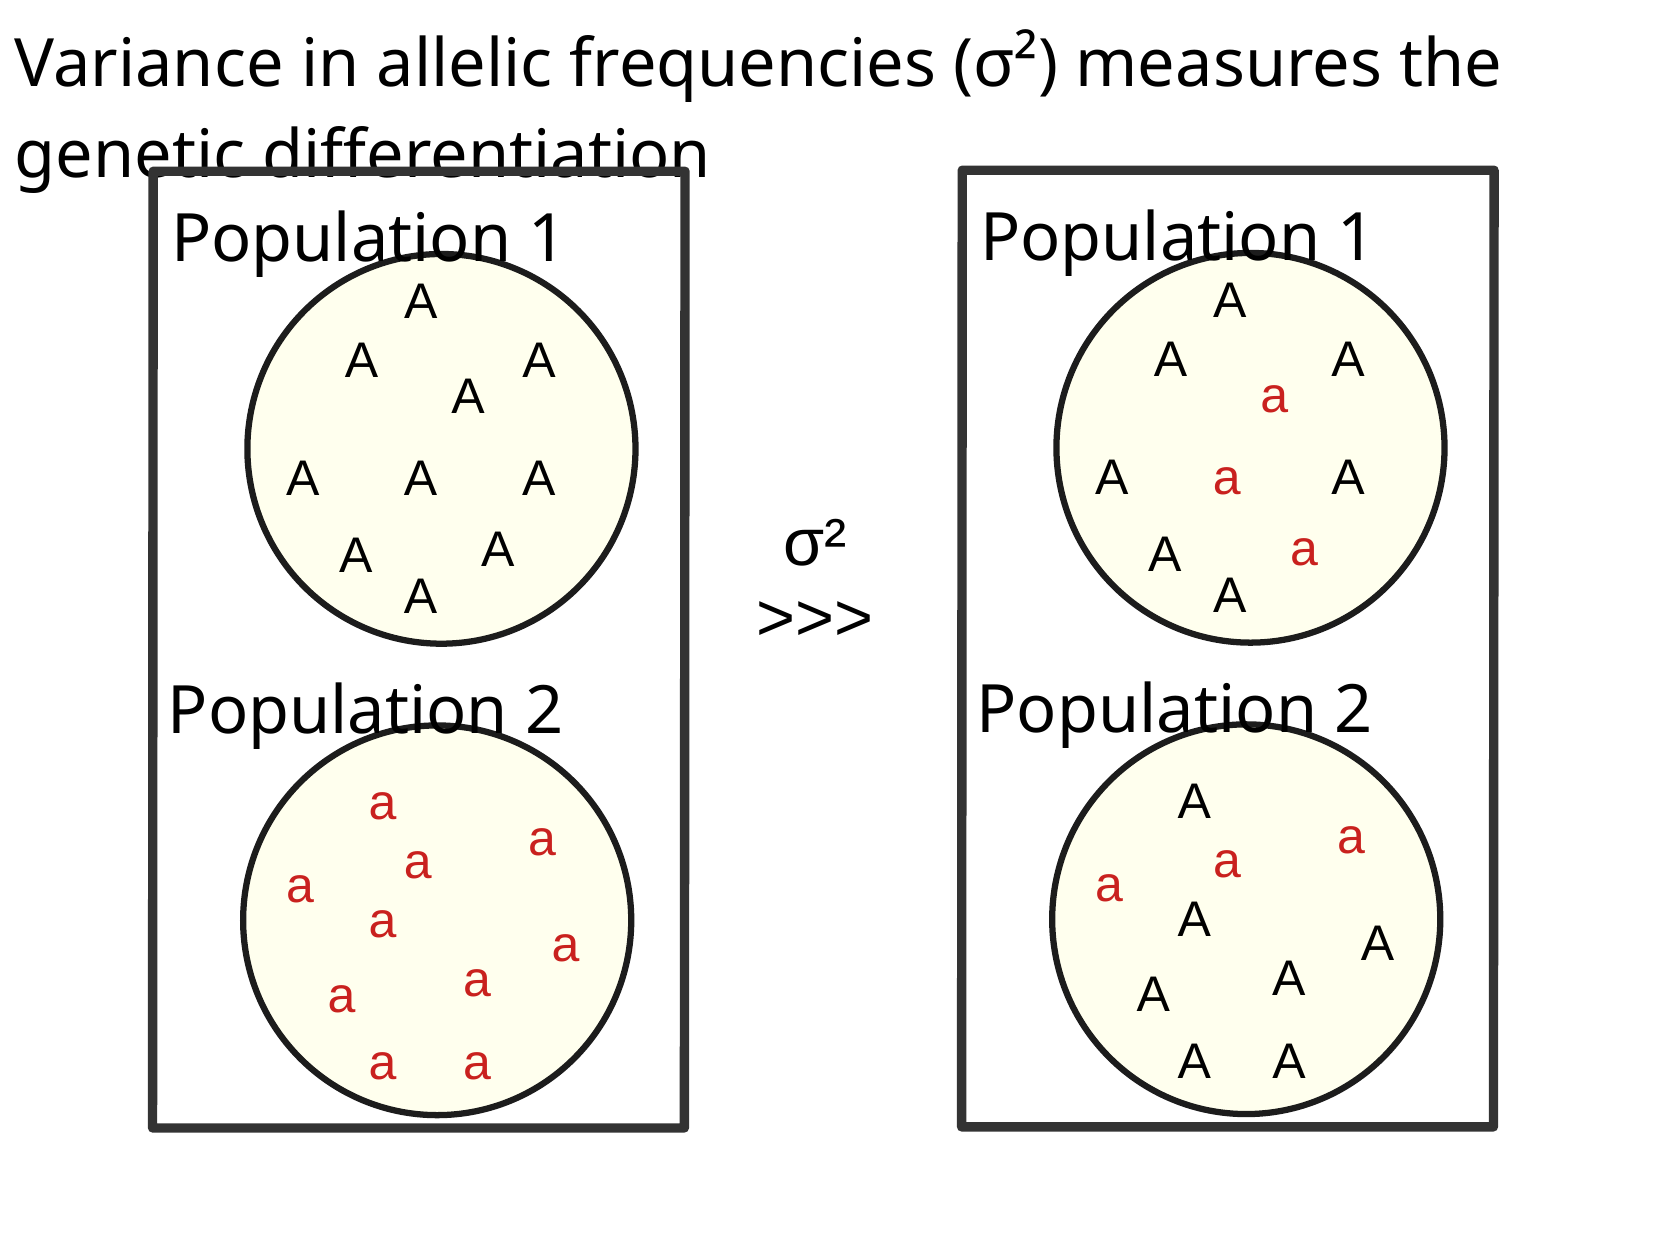

Variance in allelic frequencies (σ²) measures the genetic differentiation
Population 1
Population 1
A
A
A
A
A
A
a
A
a
A
A
A
A
A
σ²
>>>
a
A
A
A
A
A
Population 2
Population 2
A
a
a
a
a
a
a
a
A
a
A
a
A
a
A
a
A
A
a
a